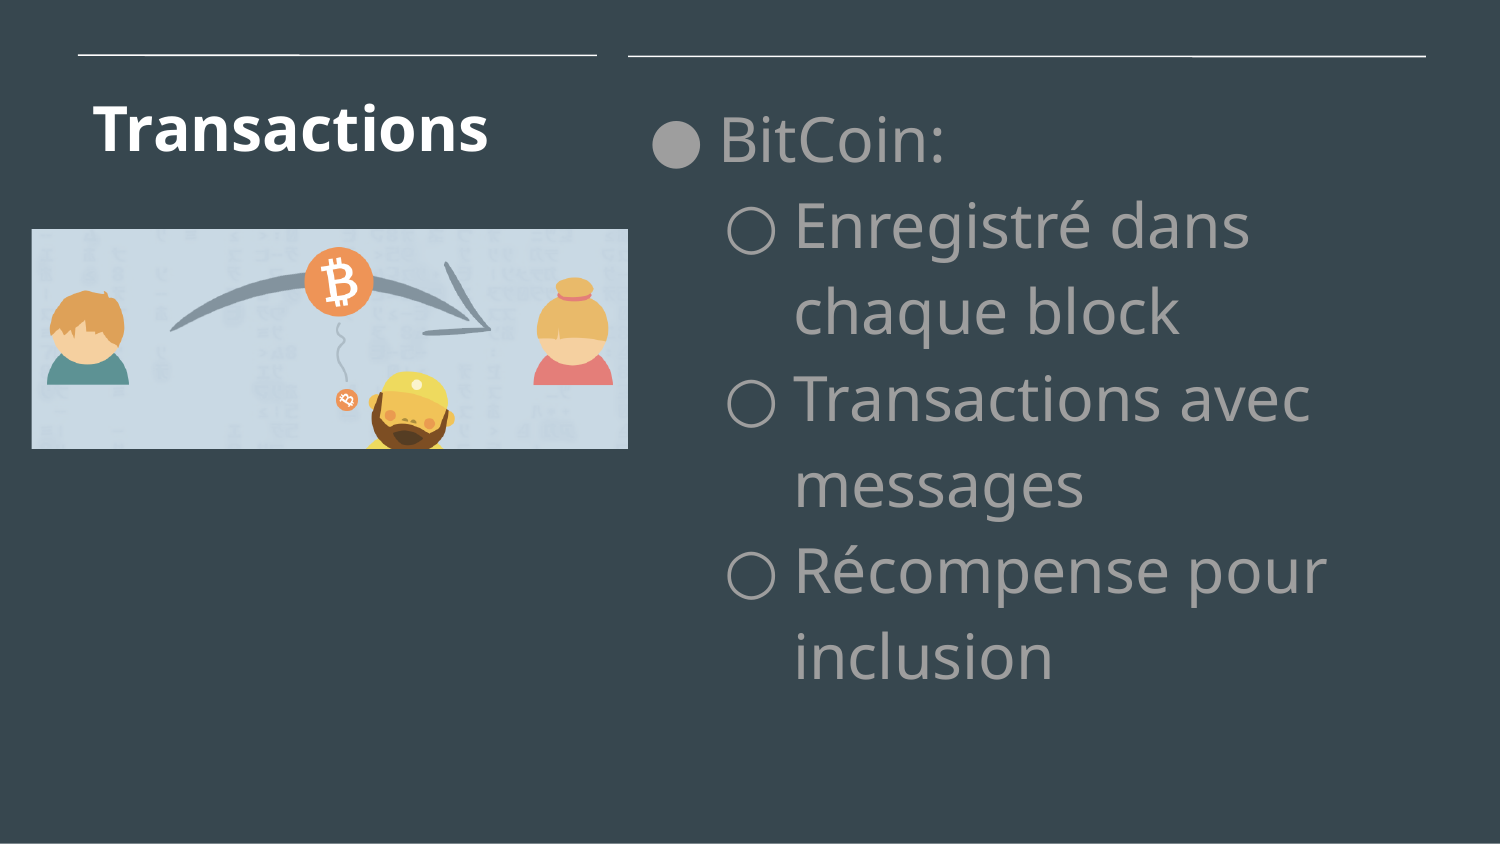

# Transactions
BitCoin:
Enregistré dans chaque block
Transactions avec messages
Récompense pour inclusion